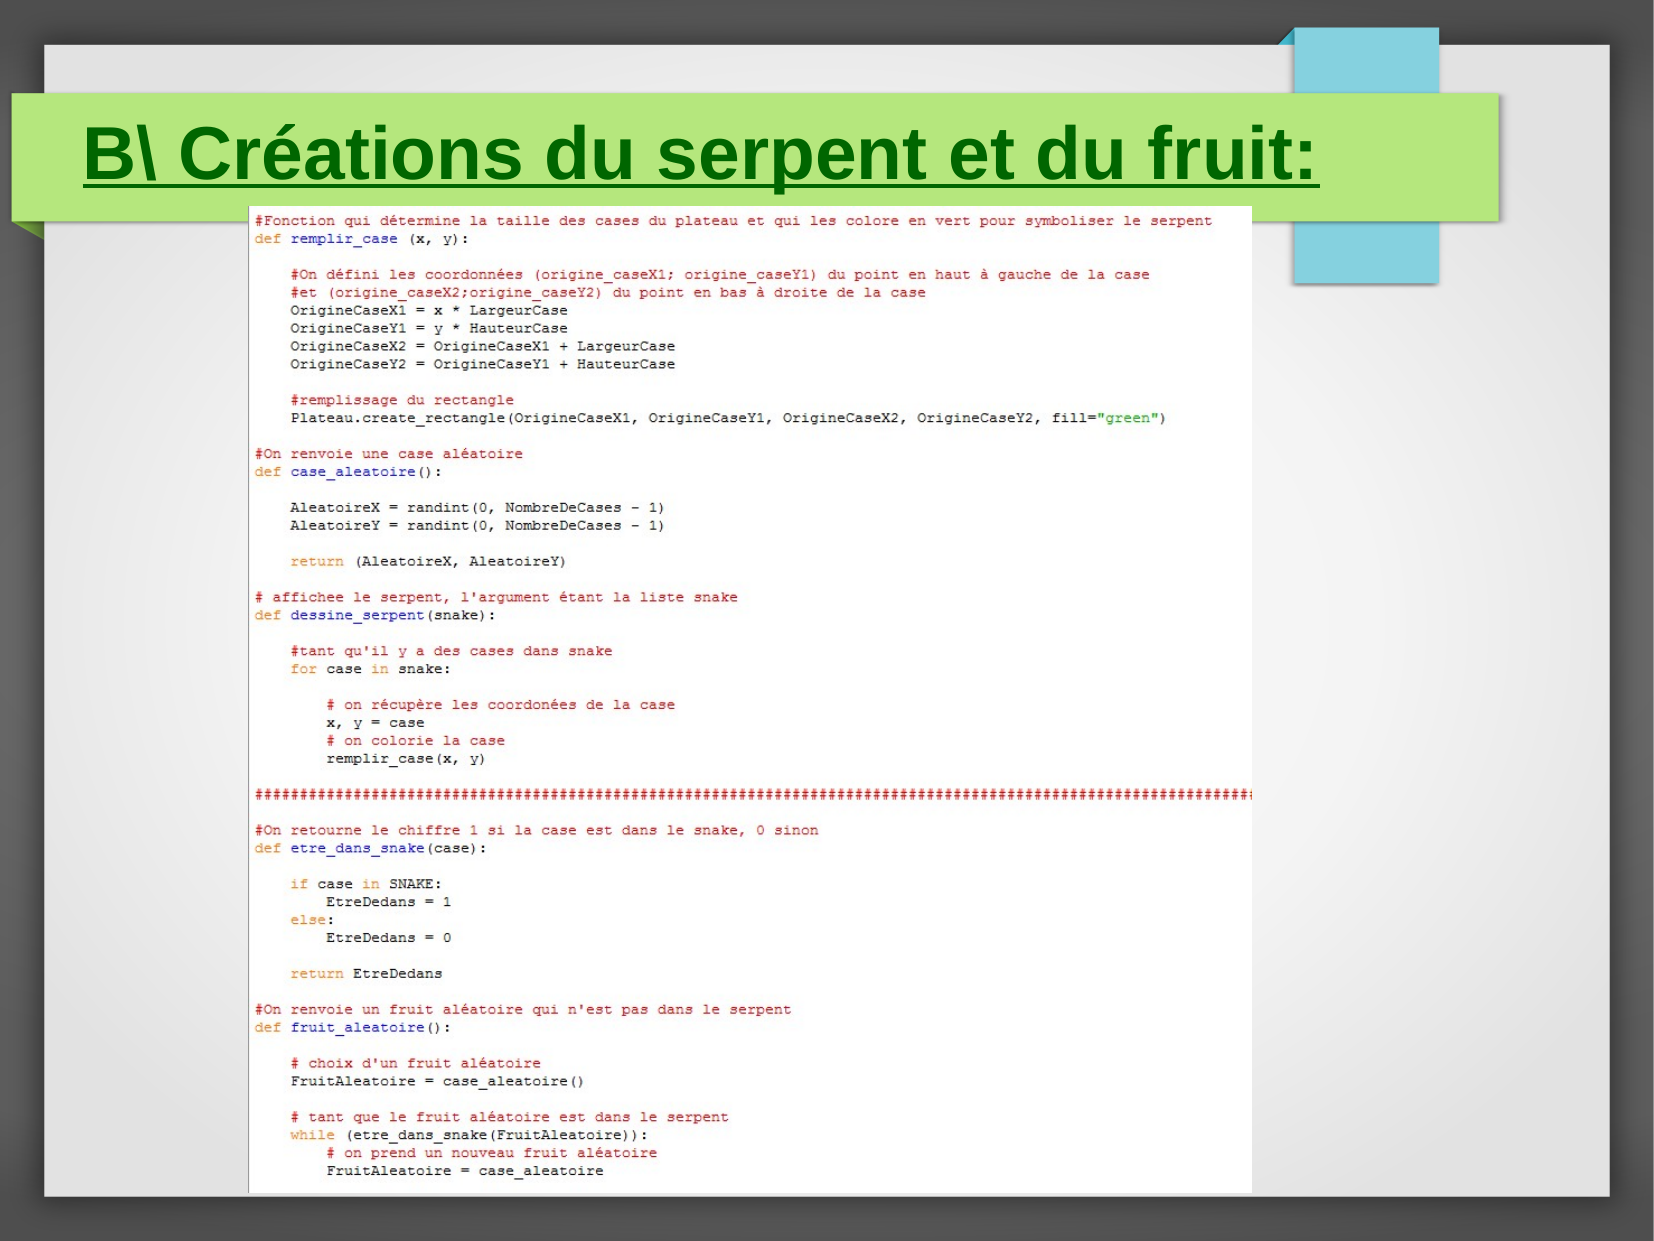

# B\ Créations du serpent et du fruit: